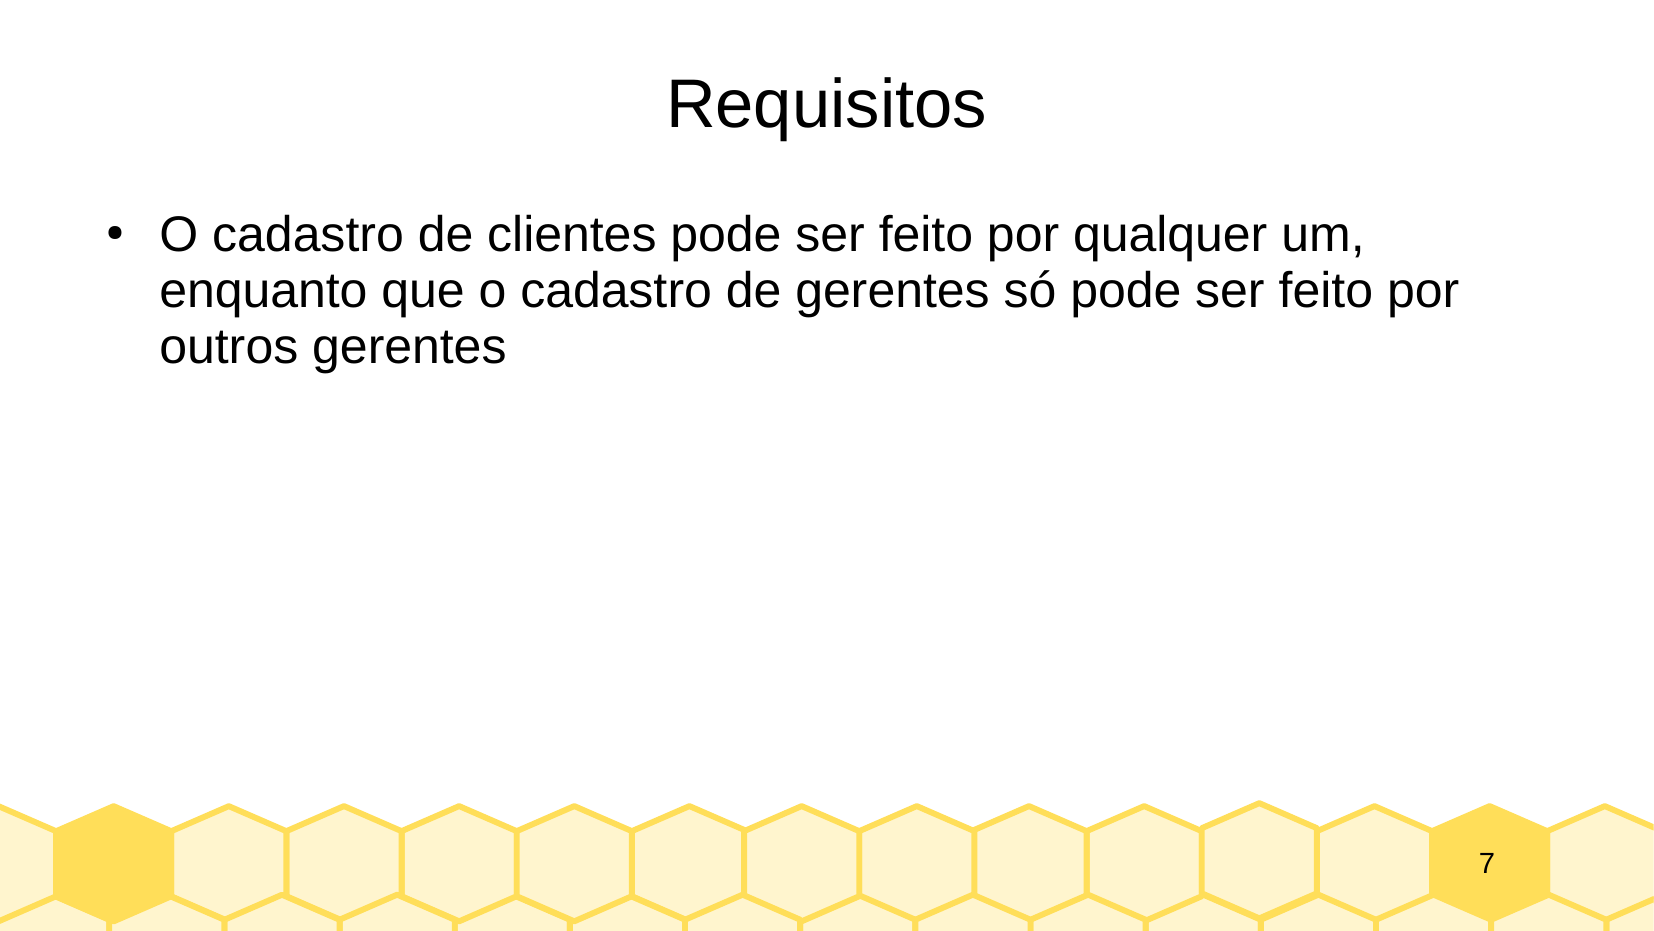

# Requisitos
O cadastro de clientes pode ser feito por qualquer um, enquanto que o cadastro de gerentes só pode ser feito por outros gerentes